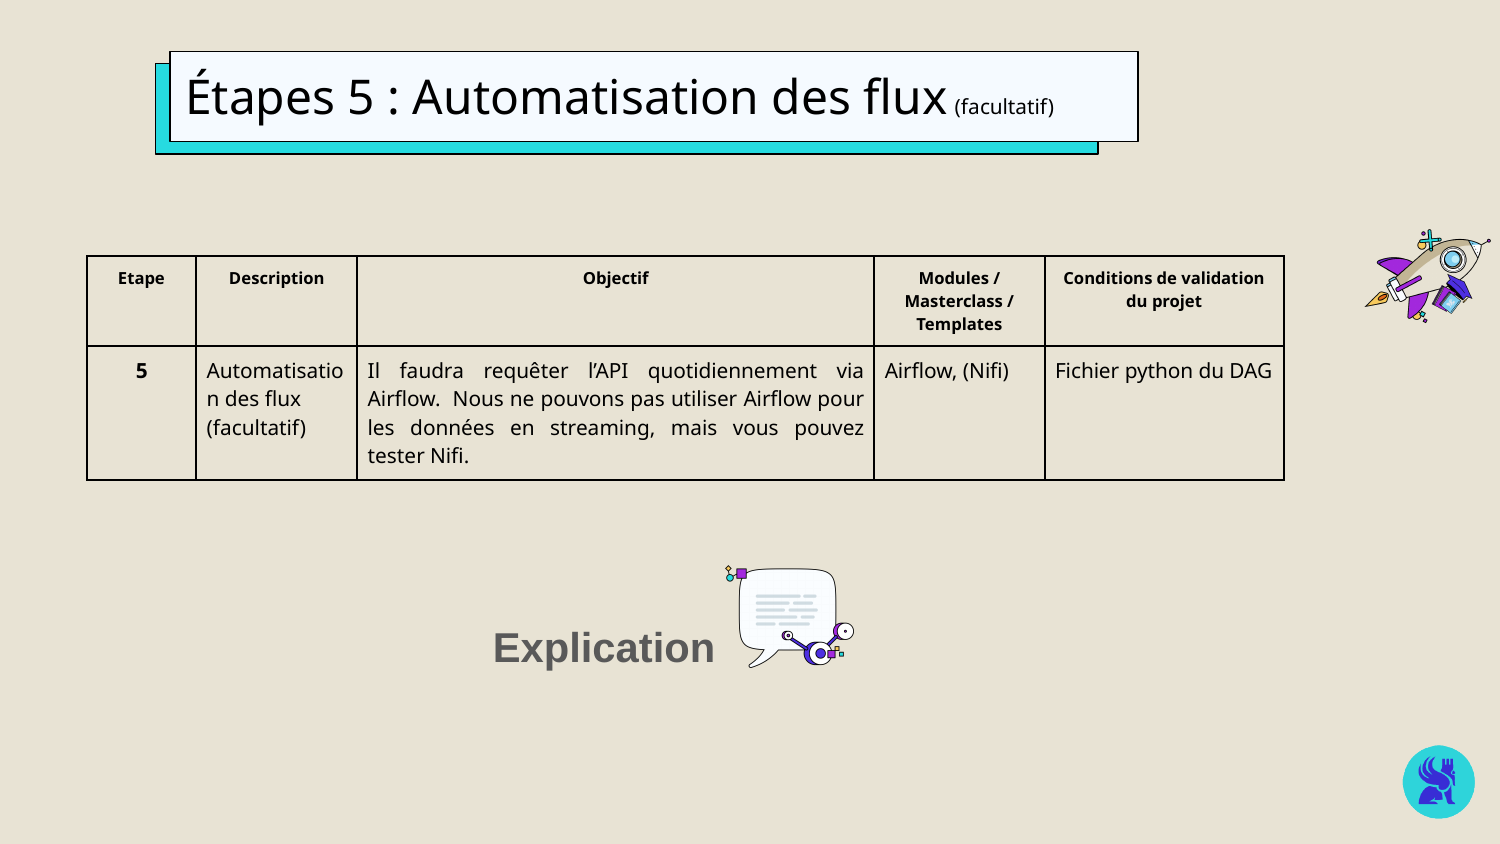

# Étapes 5 : Automatisation des flux (facultatif)
| Etape | Description | Objectif | Modules / Masterclass / Templates | Conditions de validation du projet |
| --- | --- | --- | --- | --- |
| 5 | Automatisation des flux (facultatif) | Il faudra requêter l’API quotidiennement via Airflow. Nous ne pouvons pas utiliser Airflow pour les données en streaming, mais vous pouvez tester Nifi. | Airflow, (Nifi) | Fichier python du DAG |
Explication